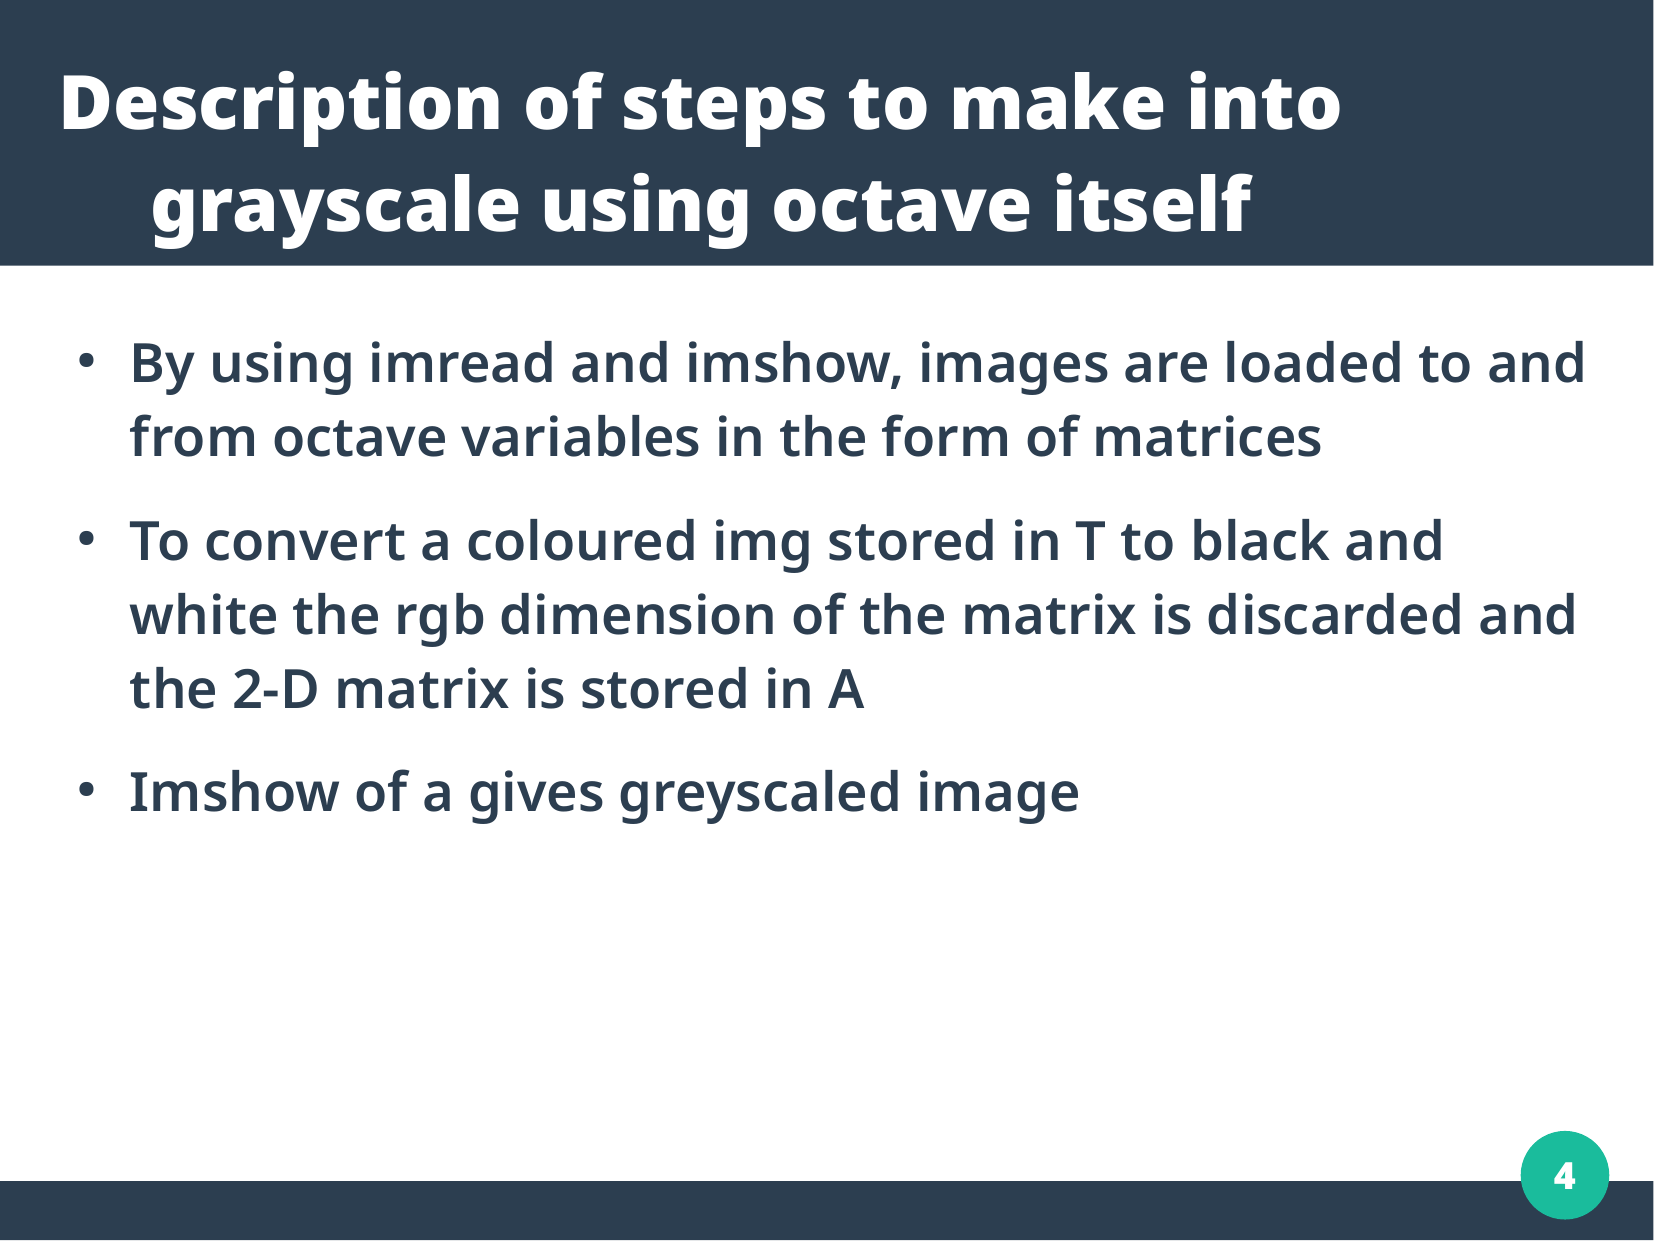

# Description of steps to make into grayscale using octave itself
By using imread and imshow, images are loaded to and from octave variables in the form of matrices
To convert a coloured img stored in T to black and white the rgb dimension of the matrix is discarded and the 2-D matrix is stored in A
Imshow of a gives greyscaled image
4